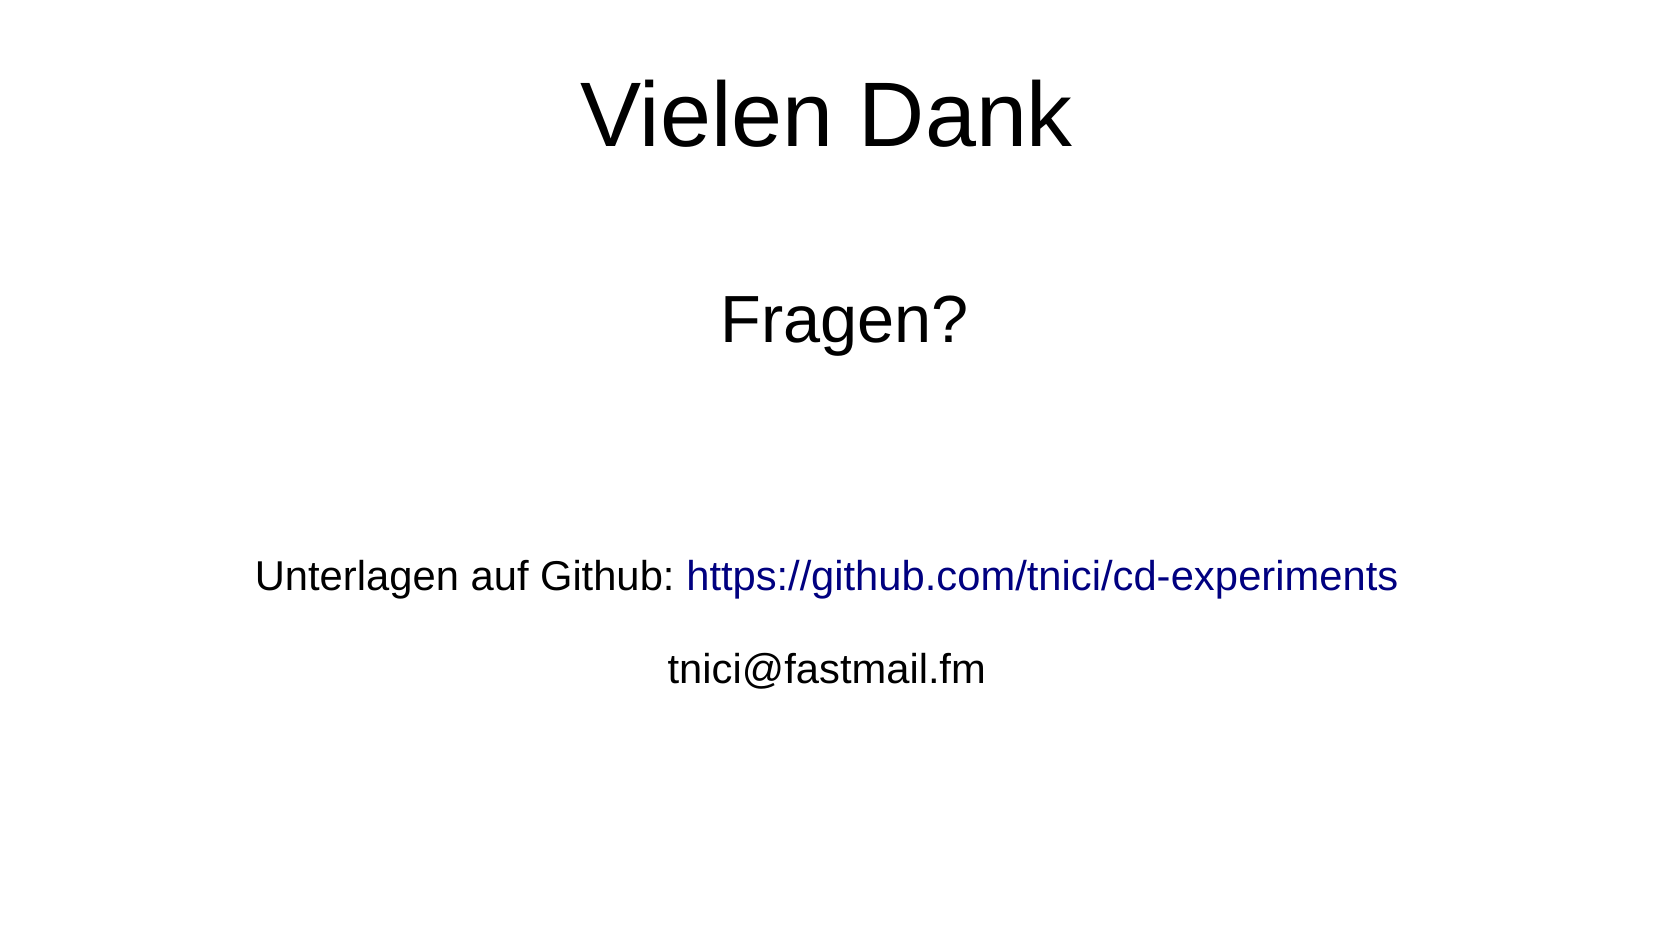

# Vielen Dank
Fragen?
Unterlagen auf Github: https://github.com/tnici/cd-experiments
tnici@fastmail.fm